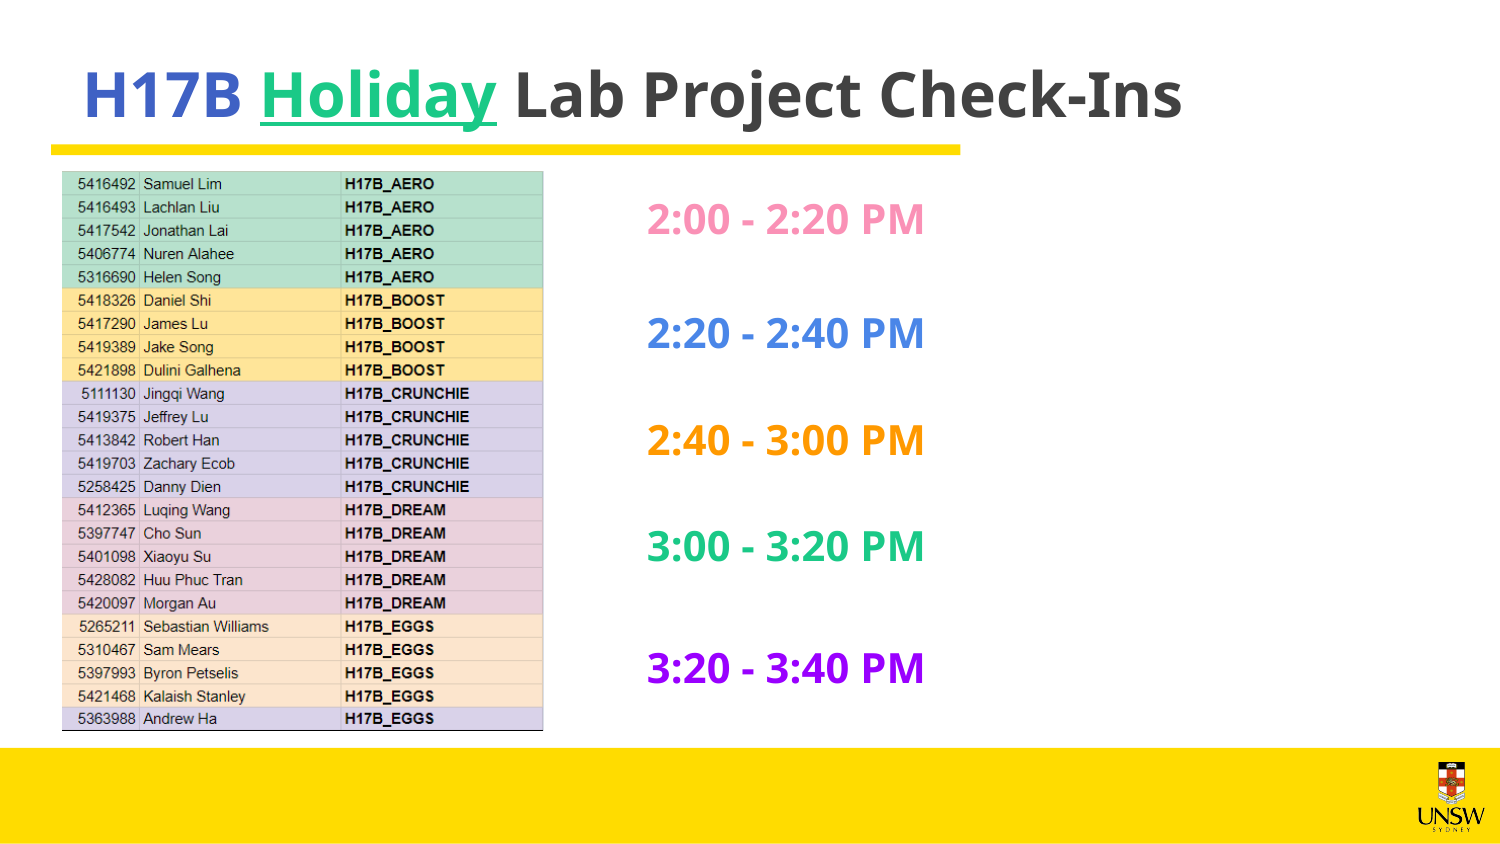

👨‍👩‍👧‍👦 H17B Holiday Lab Project Check-Ins
2:00 - 2:20 PM
2:20 - 2:40 PM
2:40 - 3:00 PM
3:00 - 3:20 PM
3:20 - 3:40 PM